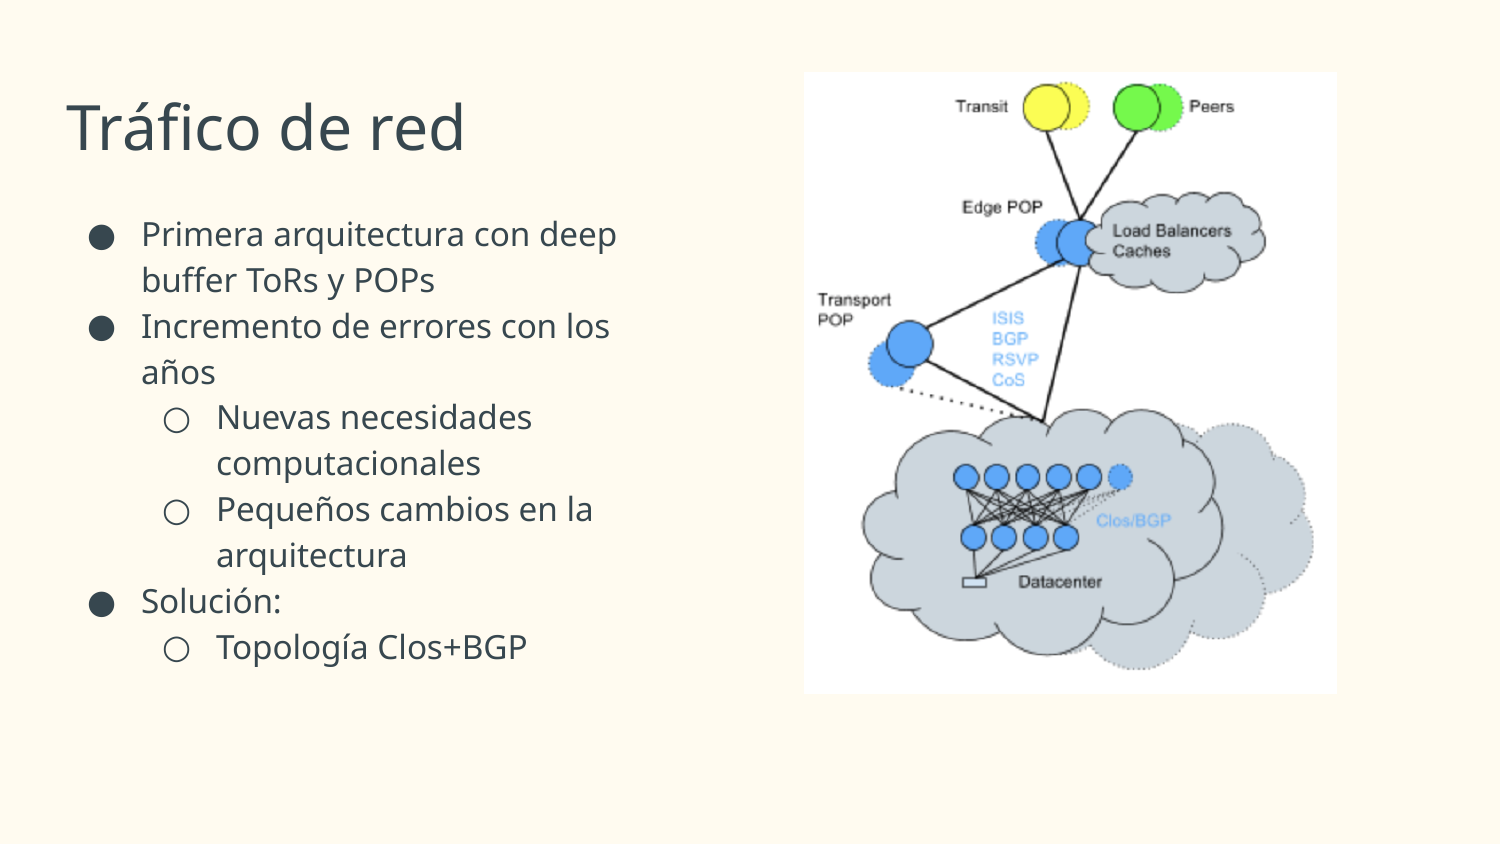

# Tráfico de red
Primera arquitectura con deep buffer ToRs y POPs
Incremento de errores con los años
Nuevas necesidades computacionales
Pequeños cambios en la arquitectura
Solución:
Topología Clos+BGP